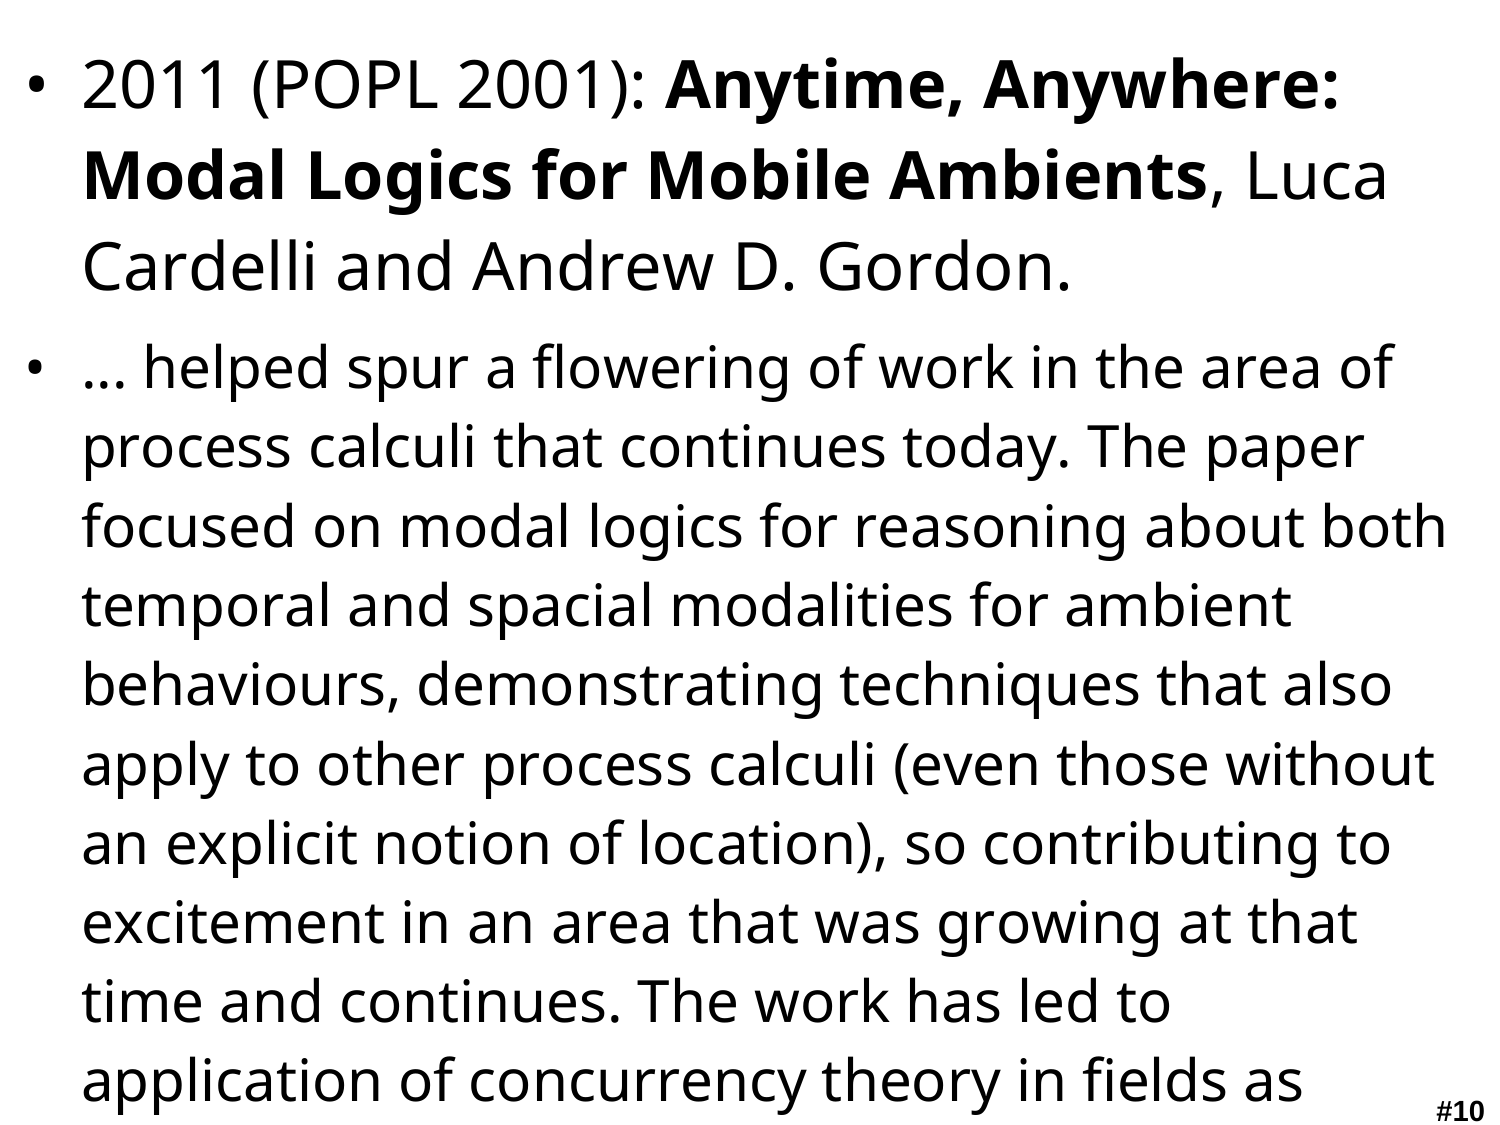

# 2011 (POPL 2001): Anytime, Anywhere: Modal Logics for Mobile Ambients, Luca Cardelli and Andrew D. Gordon.
... helped spur a flowering of work in the area of process calculi that continues today. The paper focused on modal logics for reasoning about both temporal and spacial modalities for ambient behaviours, demonstrating techniques that also apply to other process calculi (even those without an explicit notion of location), so contributing to excitement in an area that was growing at that time and continues. The work has led to application of concurrency theory in fields as diverse as security, safety critical applications, query languages for semistructured data, and systems biology.
10